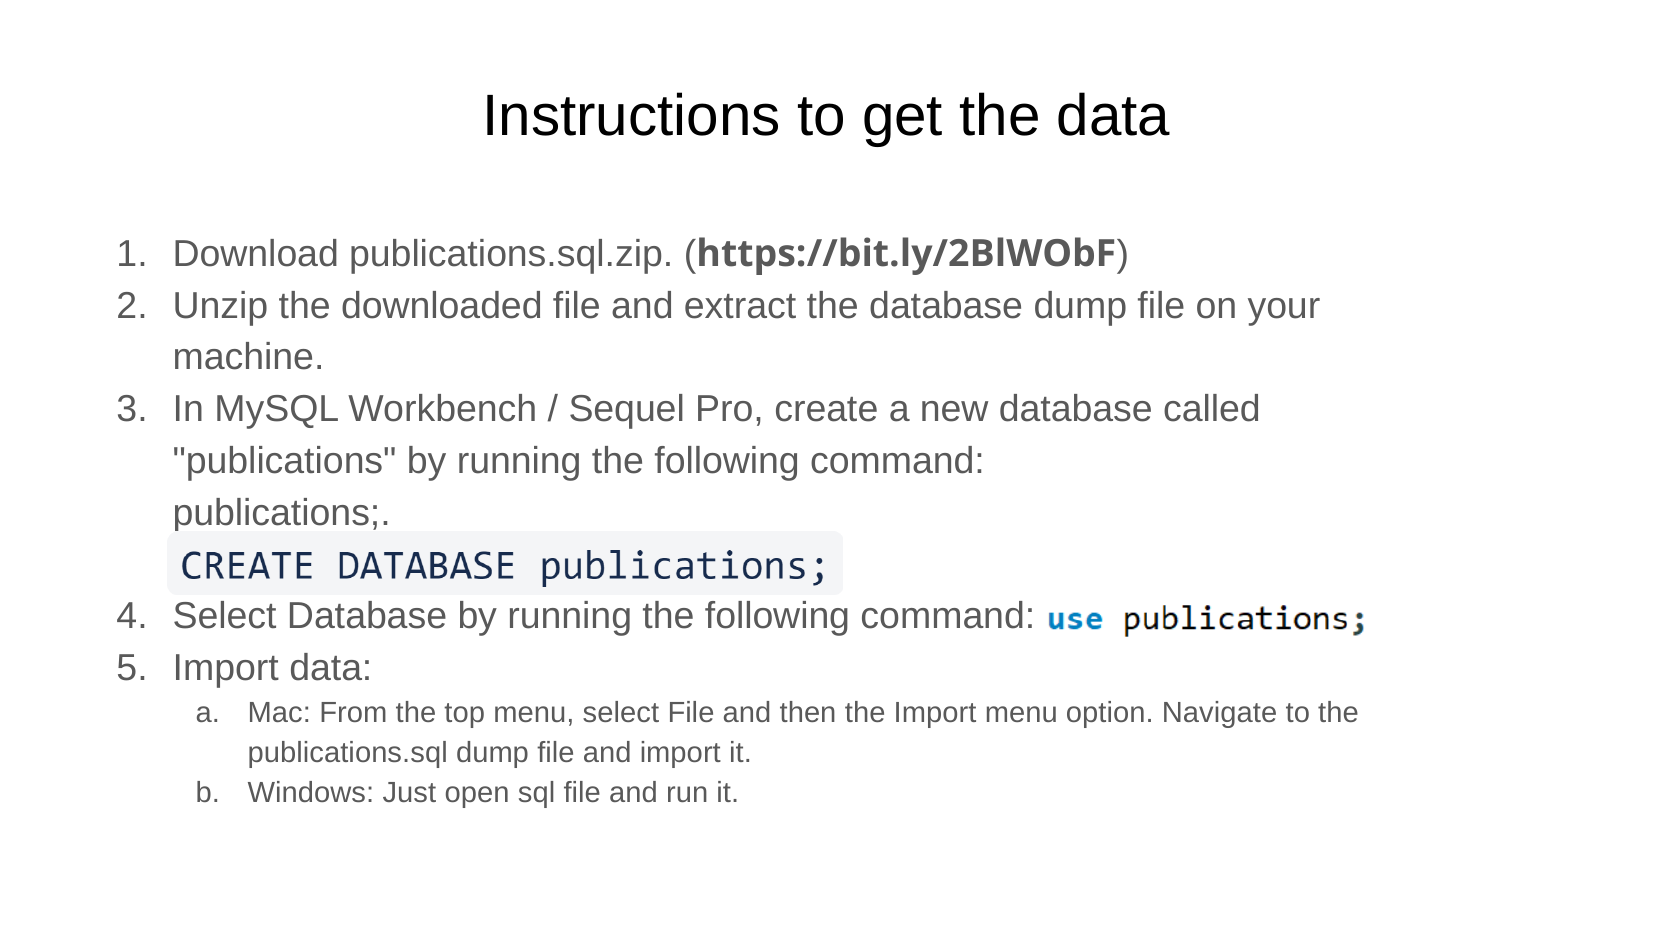

# Instructions to get the data
Download publications.sql.zip. (https://bit.ly/2BlWObF)
Unzip the downloaded file and extract the database dump file on your machine.
In MySQL Workbench / Sequel Pro, create a new database called "publications" by running the following command:
publications;.
Select Database by running the following command: .
Import data:
Mac: From the top menu, select File and then the Import menu option. Navigate to the publications.sql dump file and import it.
Windows: Just open sql file and run it.